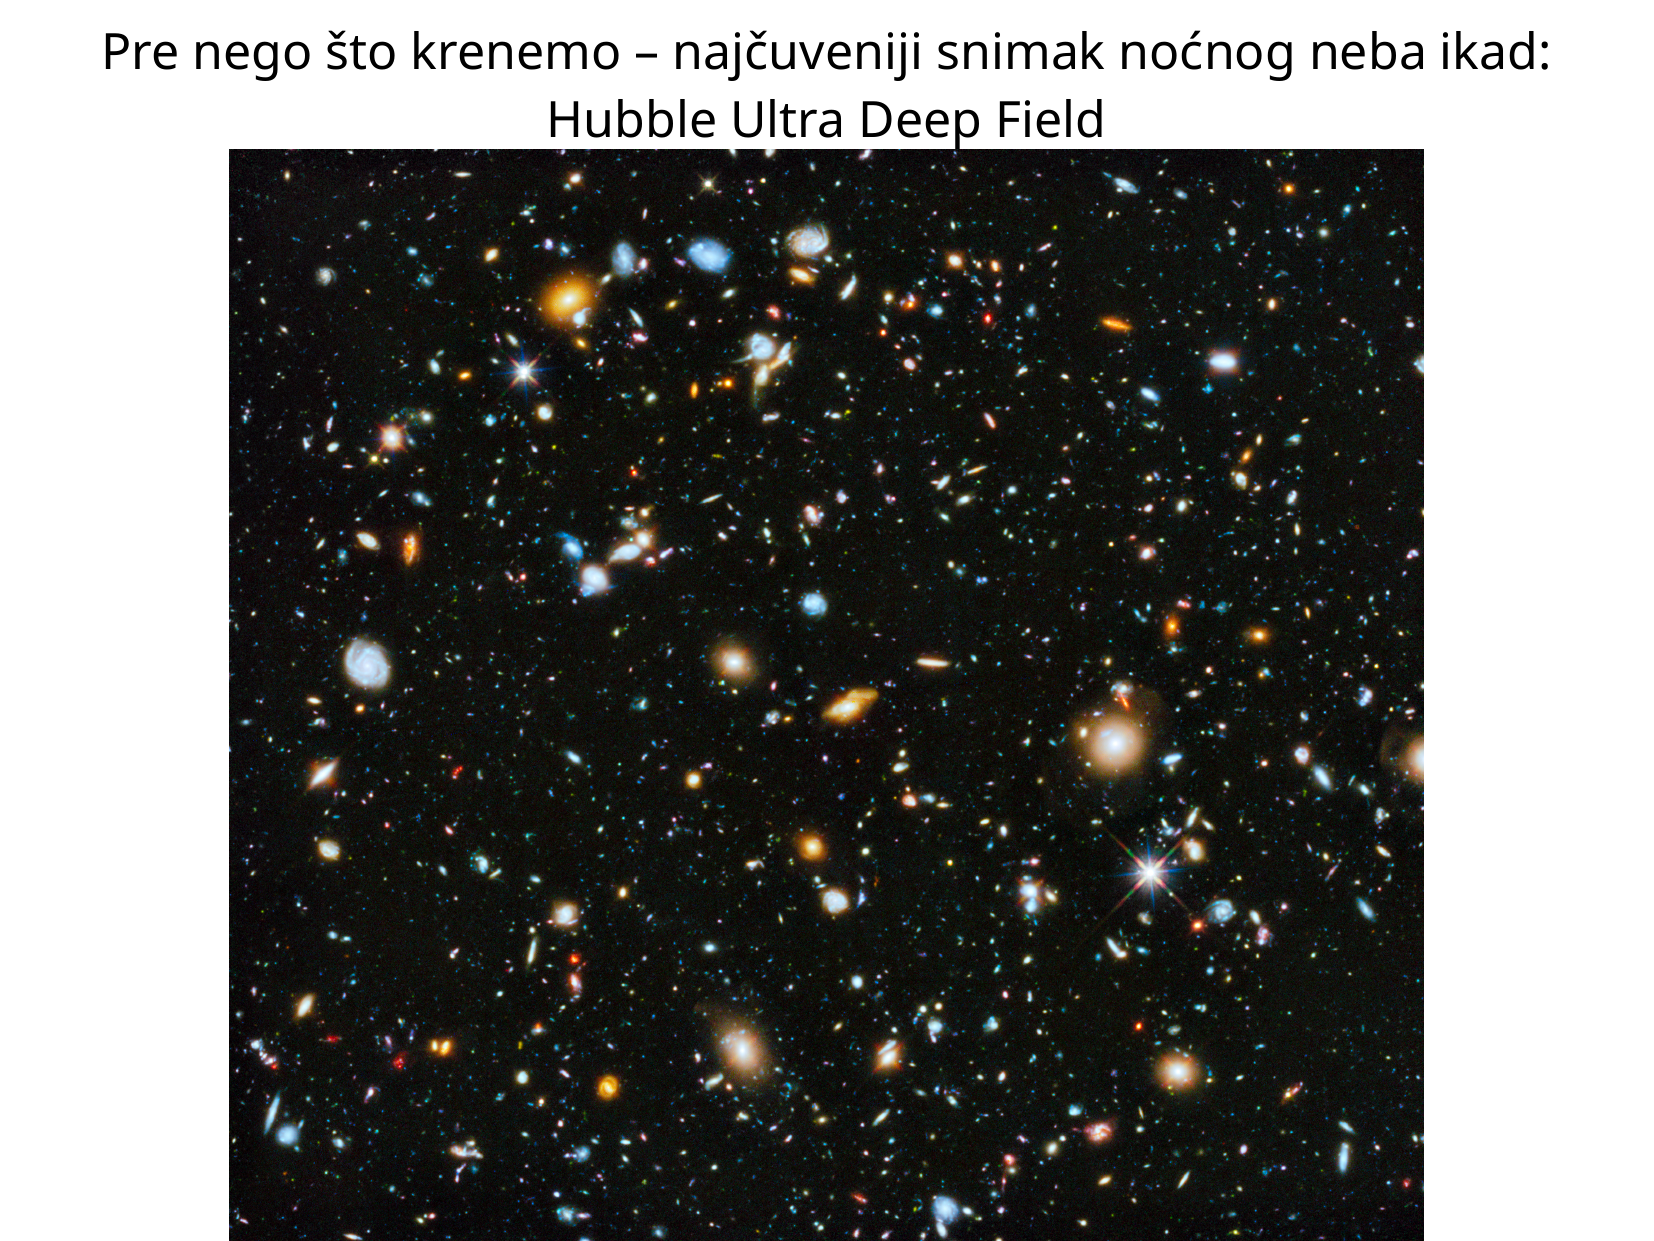

# Pre nego što krenemo – najčuveniji snimak noćnog neba ikad: Hubble Ultra Deep Field